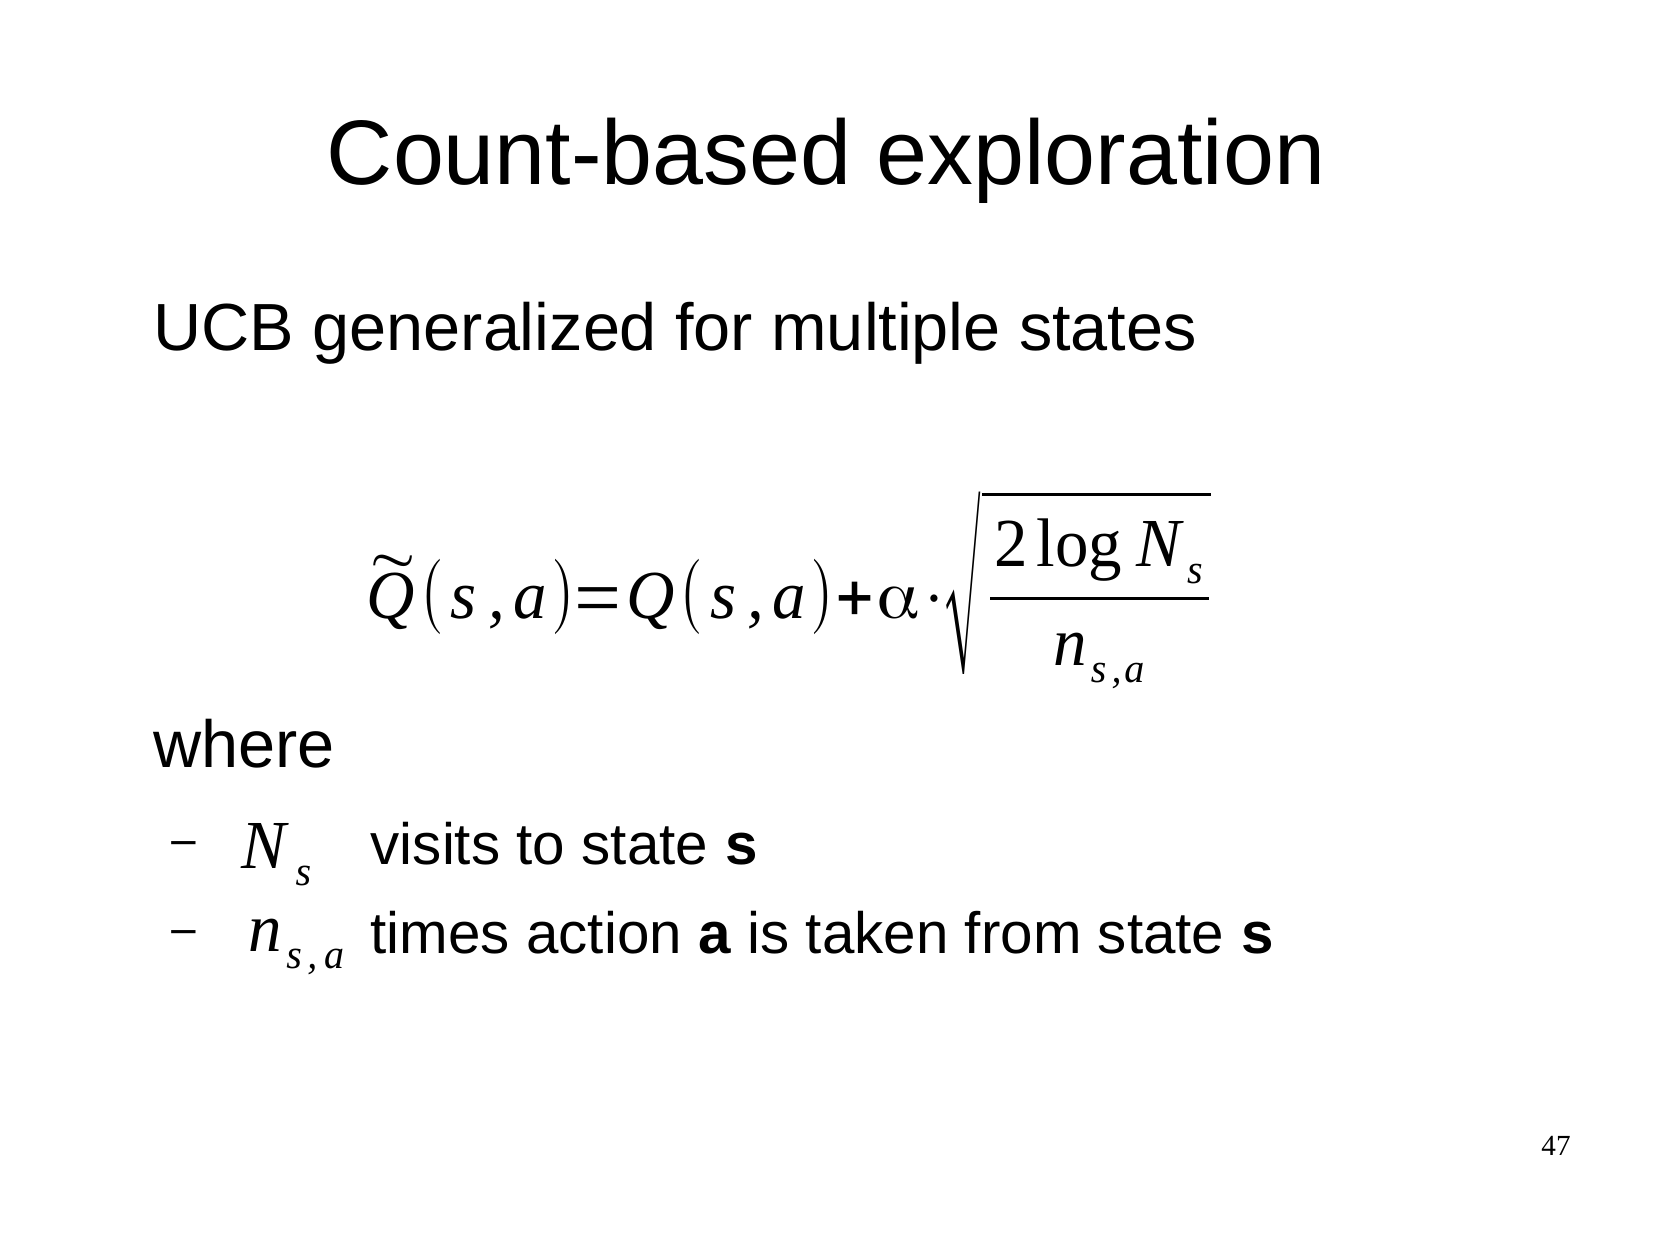

# Count-based exploration
UCB generalized for multiple states
where
 visits to state s
 times action a is taken from state s
47